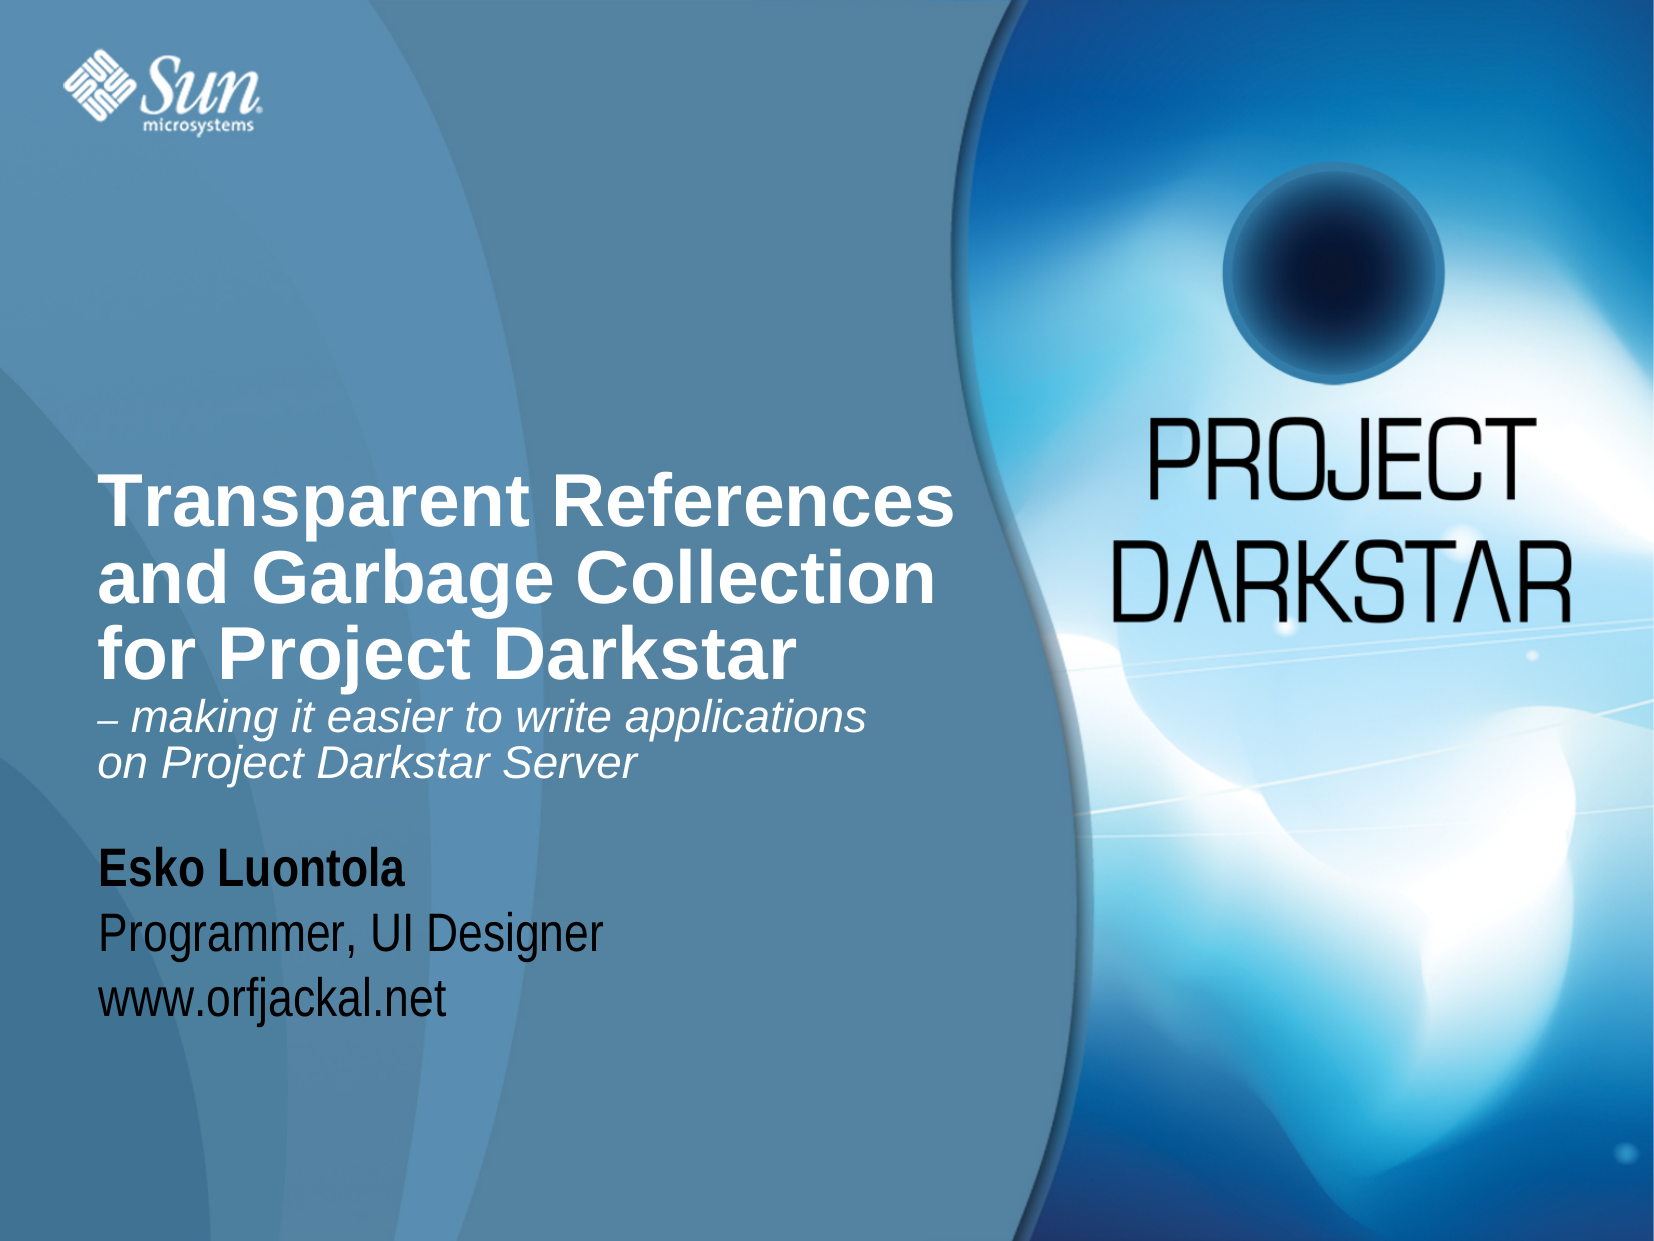

# Transparent References and Garbage Collection for Project Darkstar – making it easier to write applications on Project Darkstar Server
Esko Luontola
Programmer, UI Designer
www.orfjackal.net